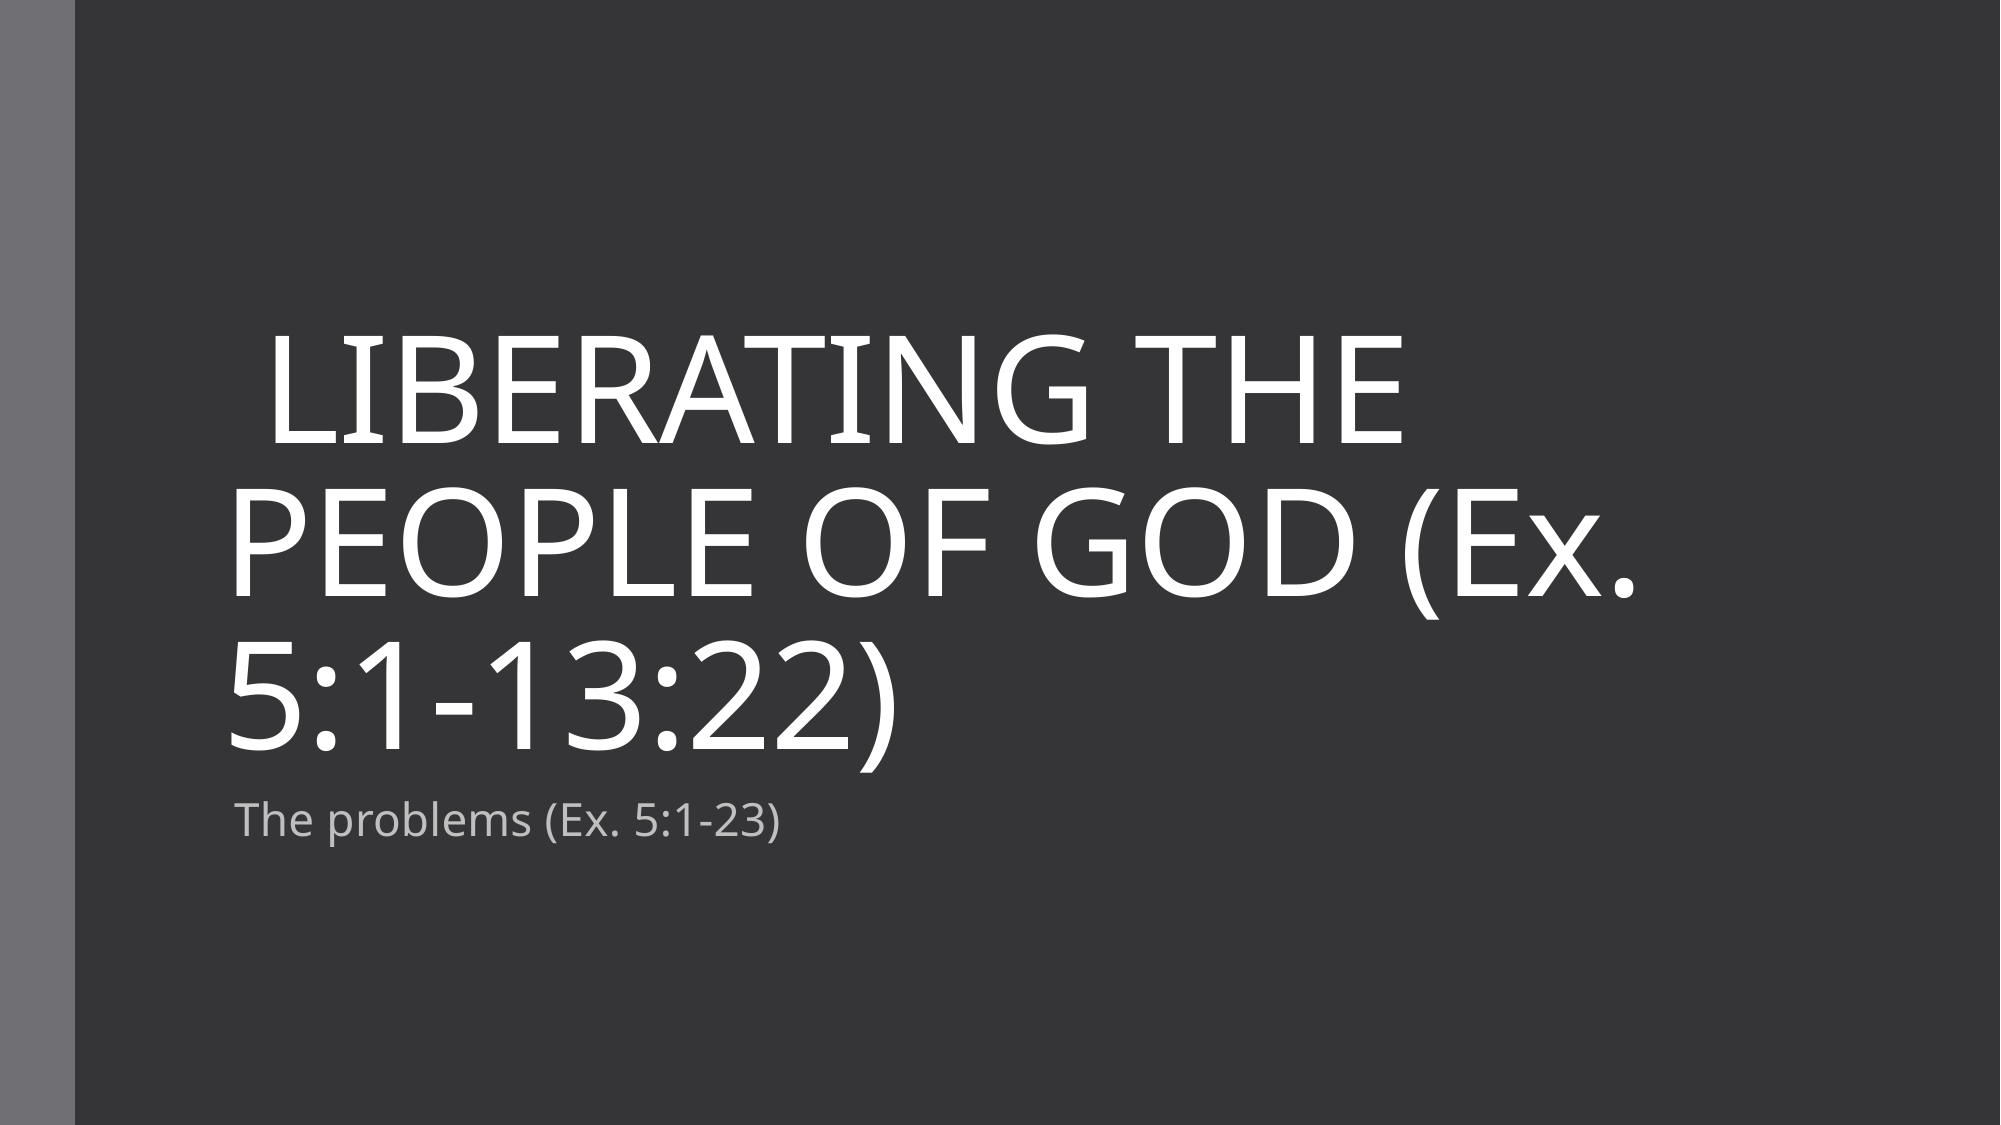

# LIBERATING THE PEOPLE OF GOD (Ex. 5:1-13:22)
 The problems (Ex. 5:1-23)